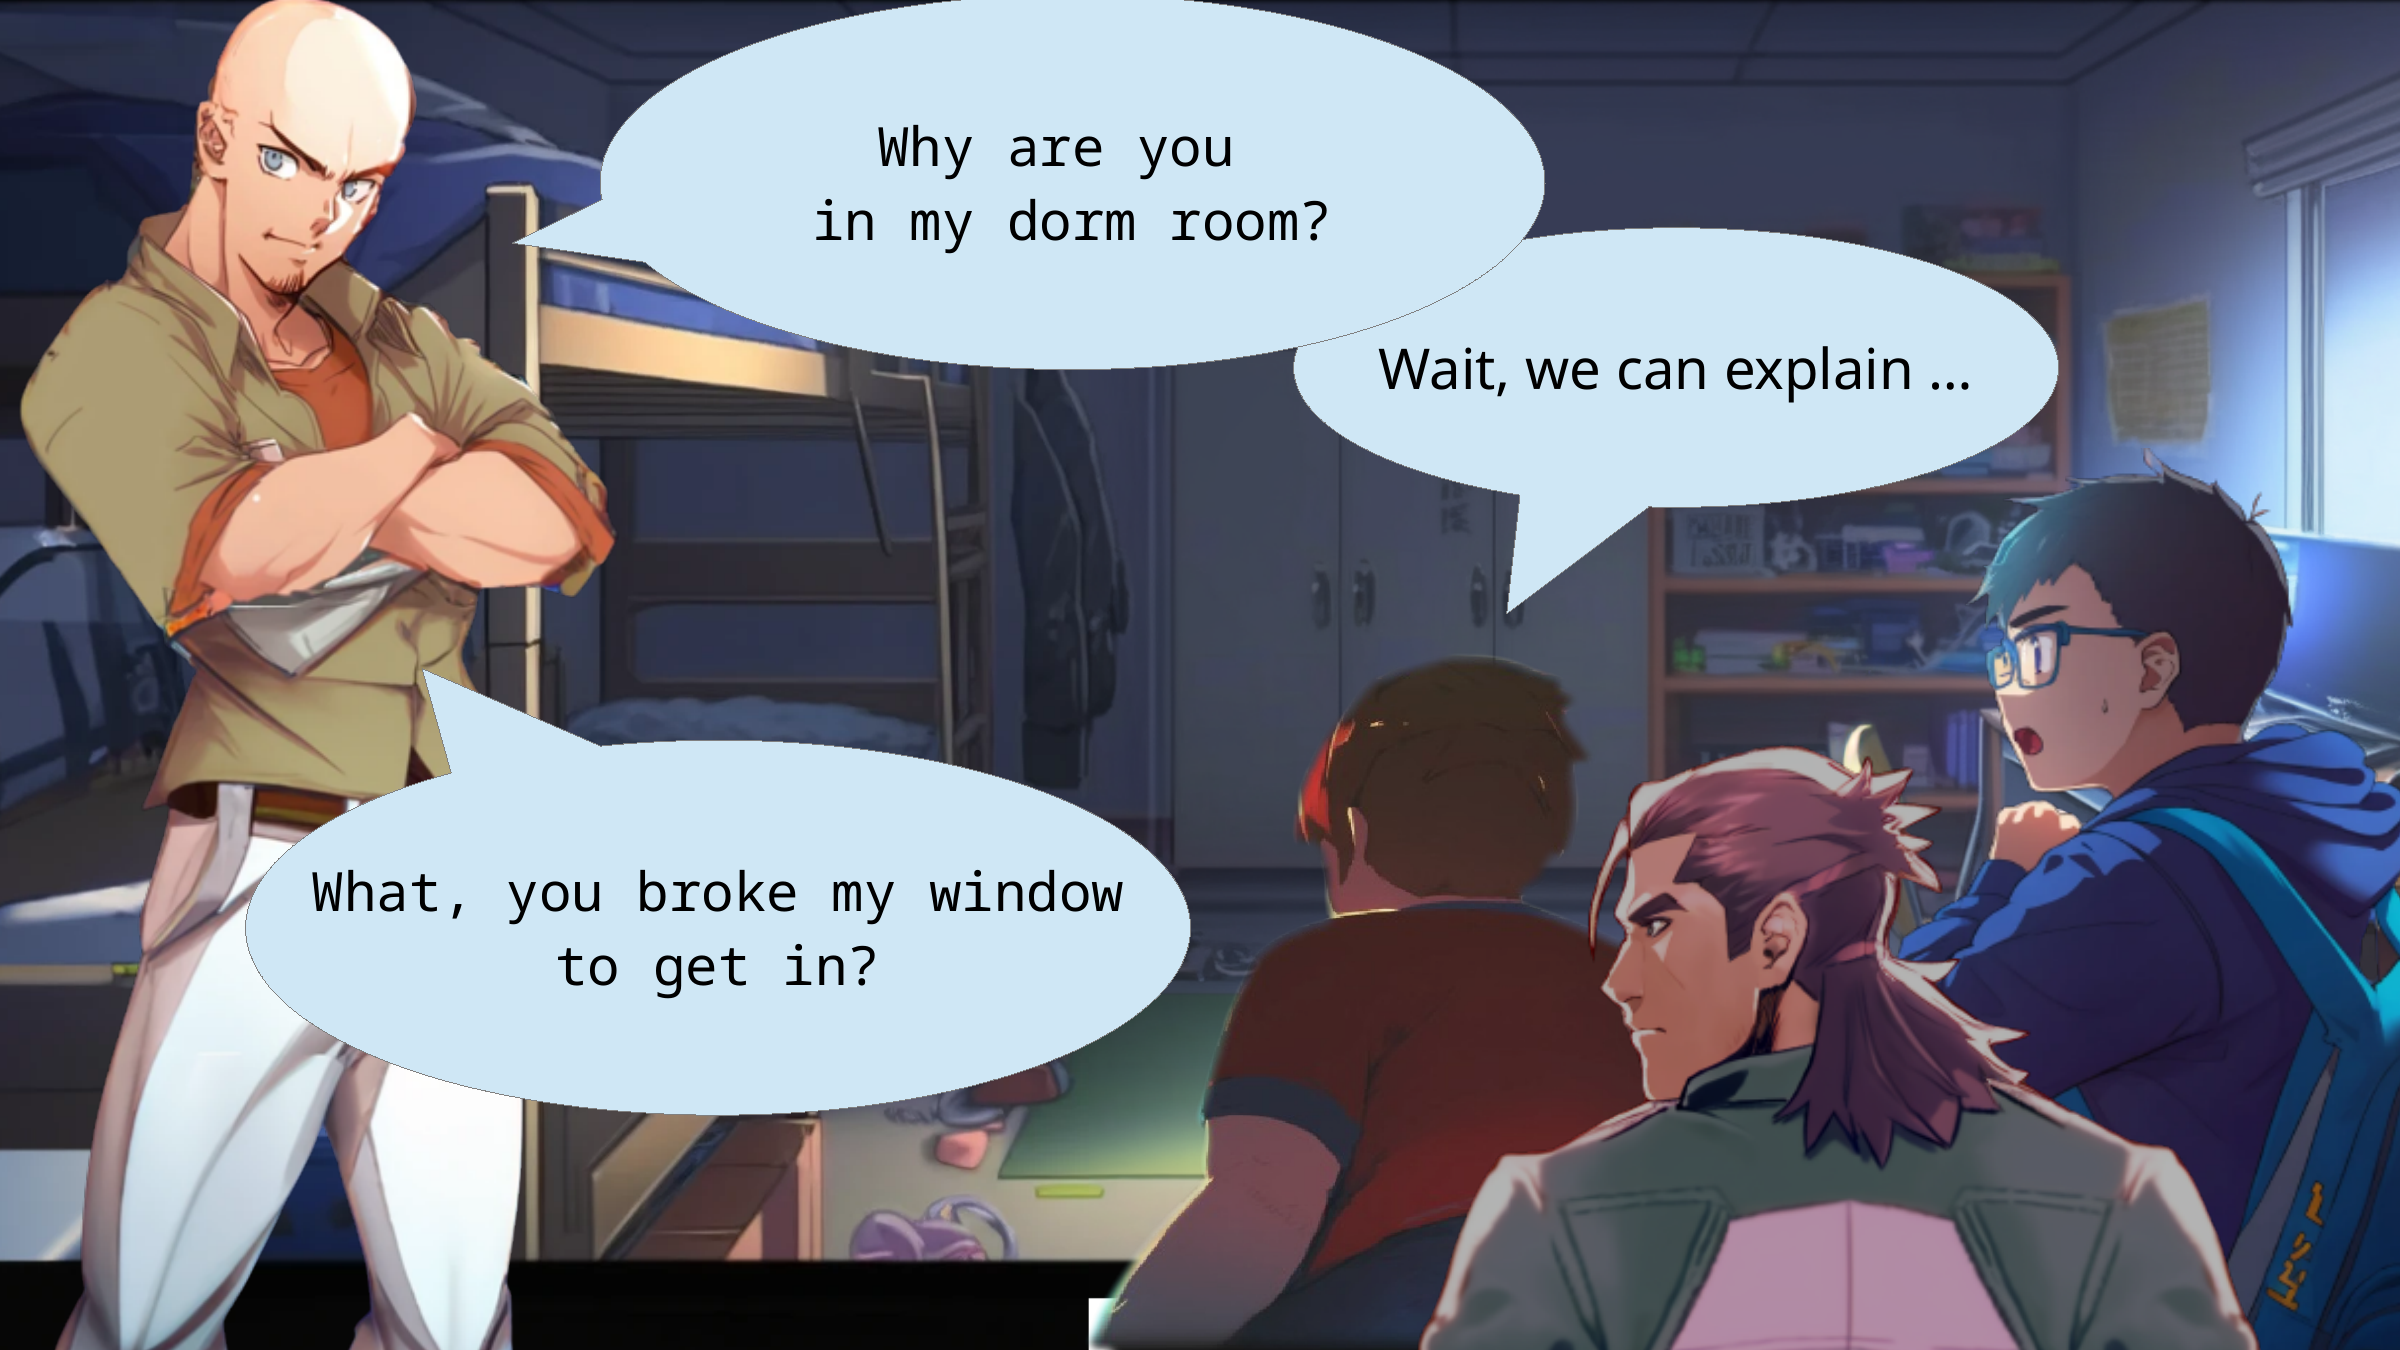

Why are you
in my dorm room?
Wait, we can explain …
What, you broke my window
to get in?